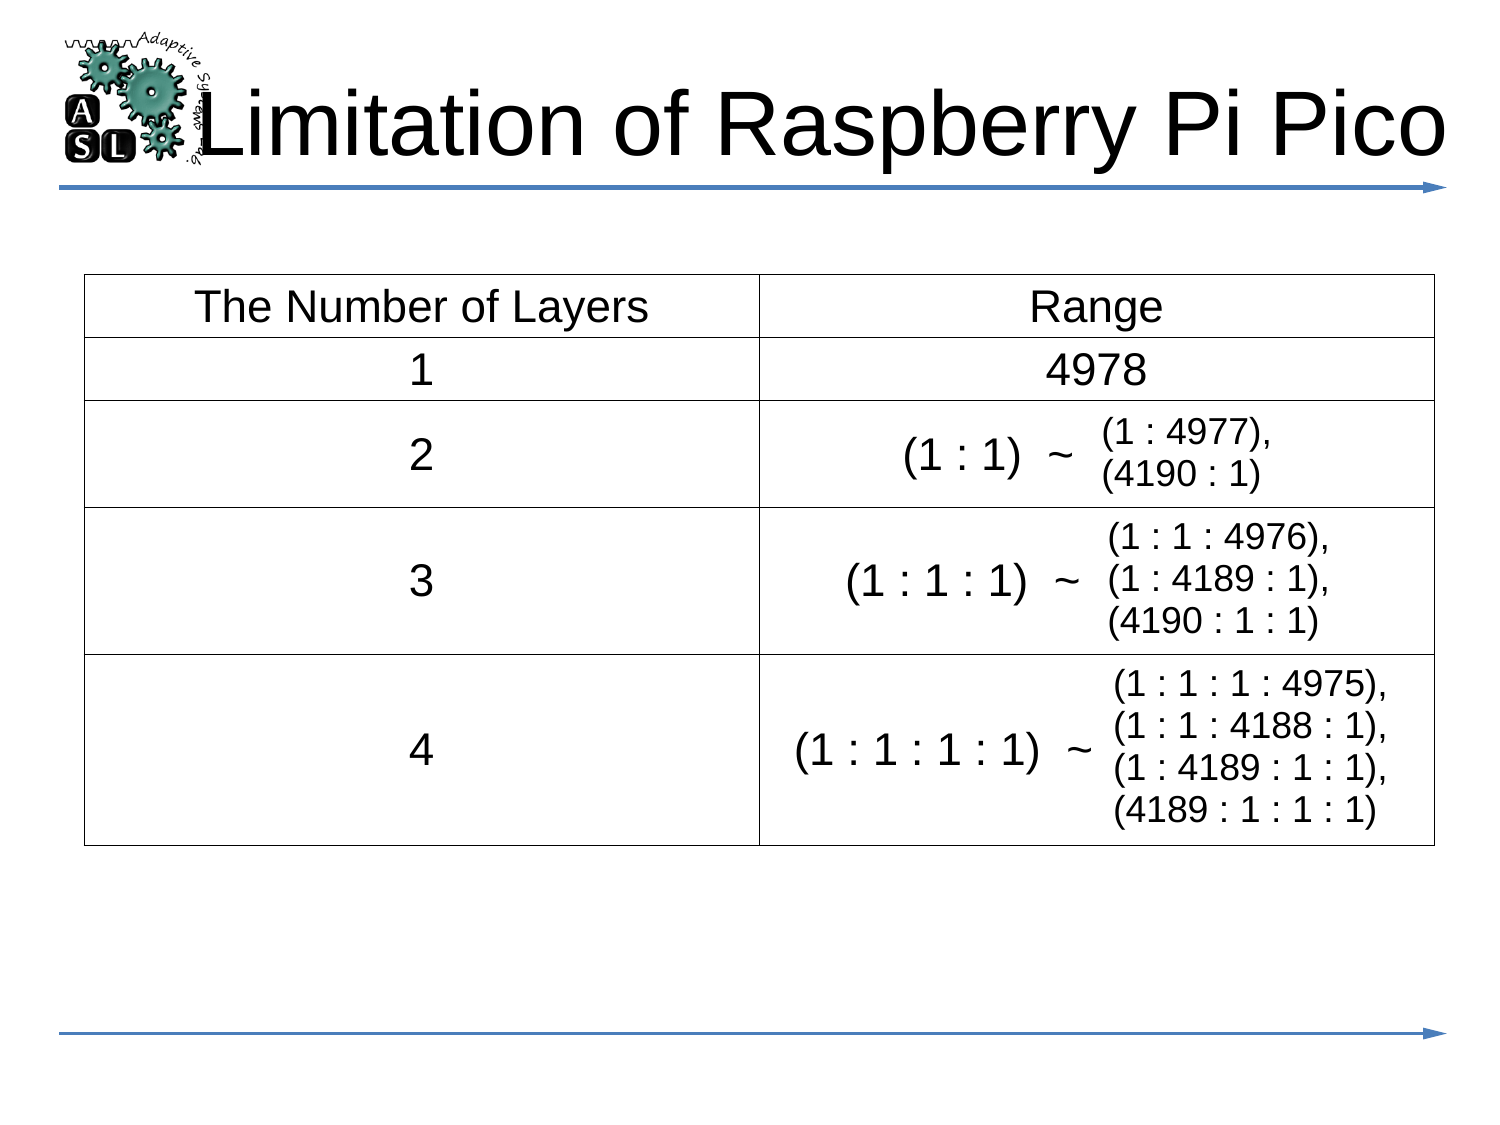

# Limitation of Raspberry Pi Pico
| The Number of Layers | Range |
| --- | --- |
| 1 | 4978 |
| 2 | (1 : 1) ~ |
| 3 | (1 : 1 : 1) ~ |
| 4 | (1 : 1 : 1 : 1) ~ |
(1 : 4977),
(4190 : 1)
(1 : 1 : 4976),
(1 : 4189 : 1),
(4190 : 1 : 1)
(1 : 1 : 1 : 4975),
(1 : 1 : 4188 : 1),
(1 : 4189 : 1 : 1),
(4189 : 1 : 1 : 1)